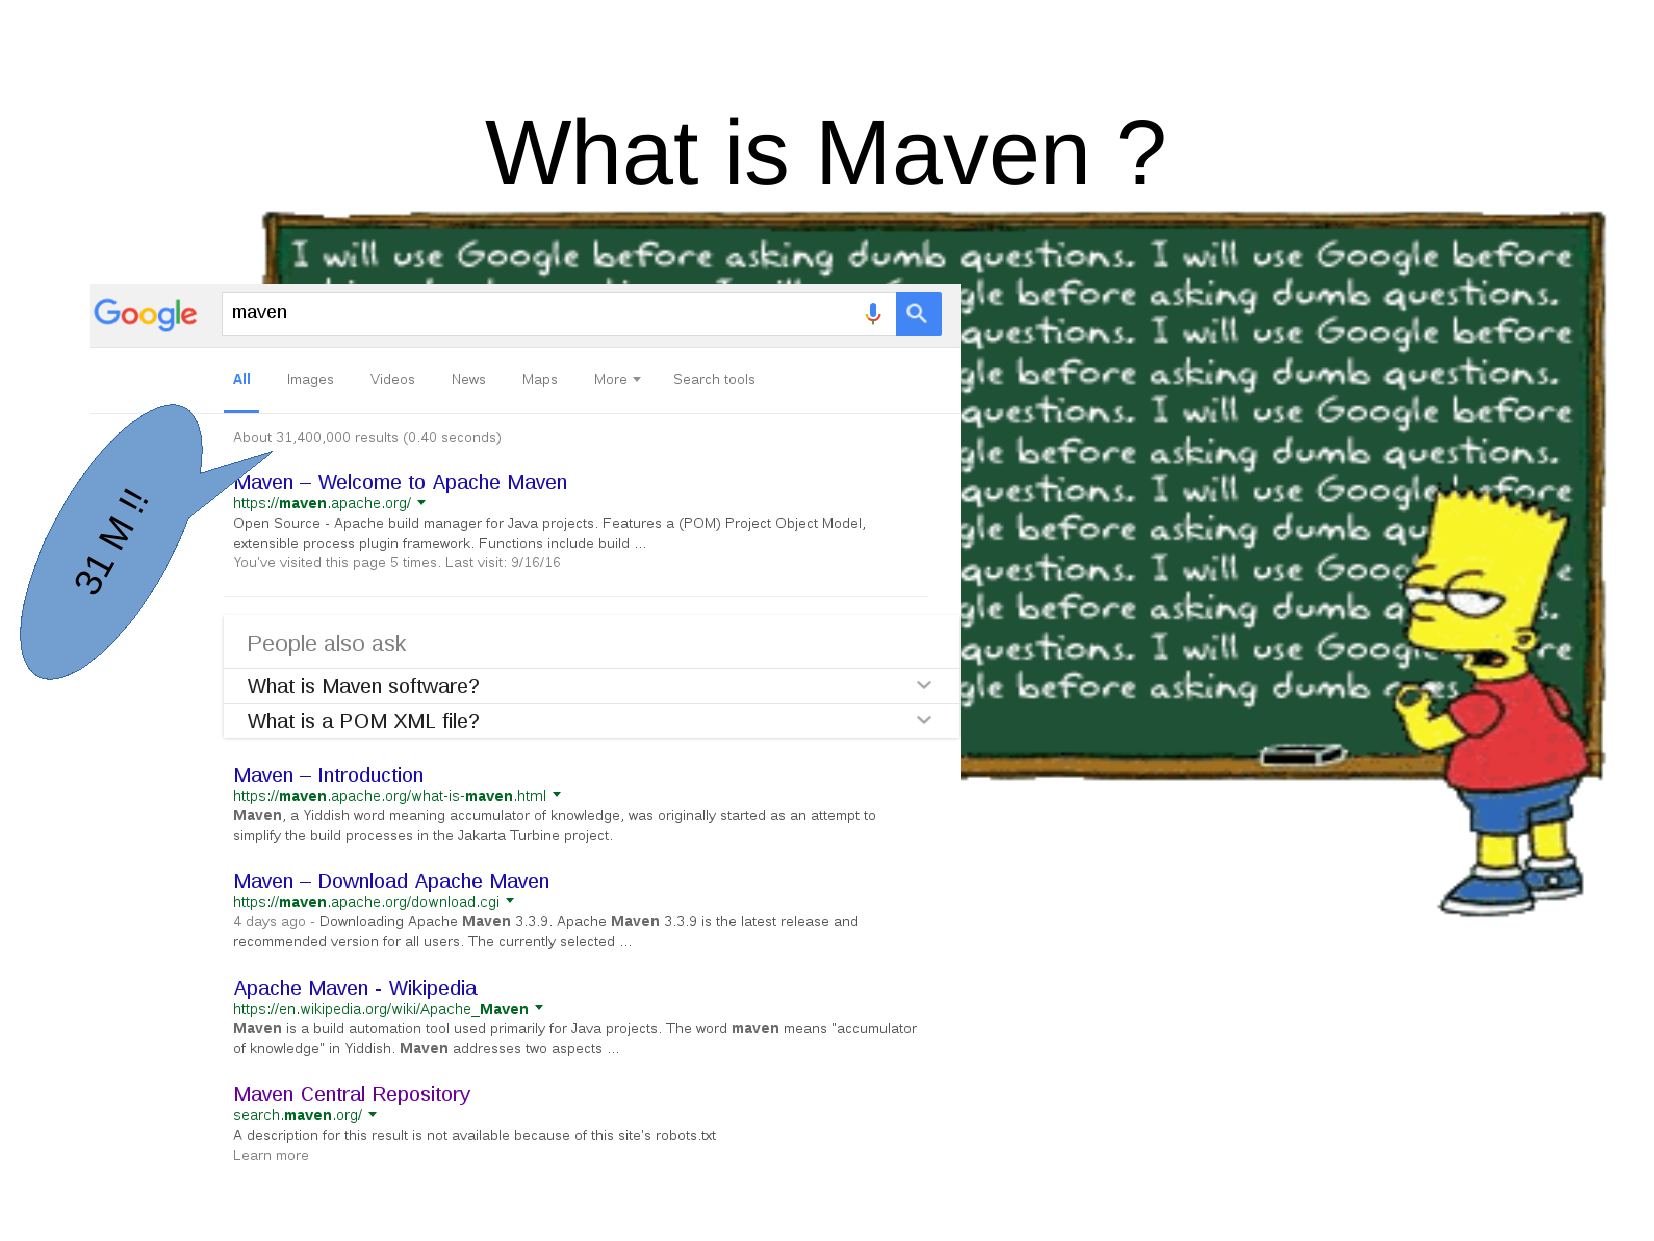

# What is Maven ?
31 M !!